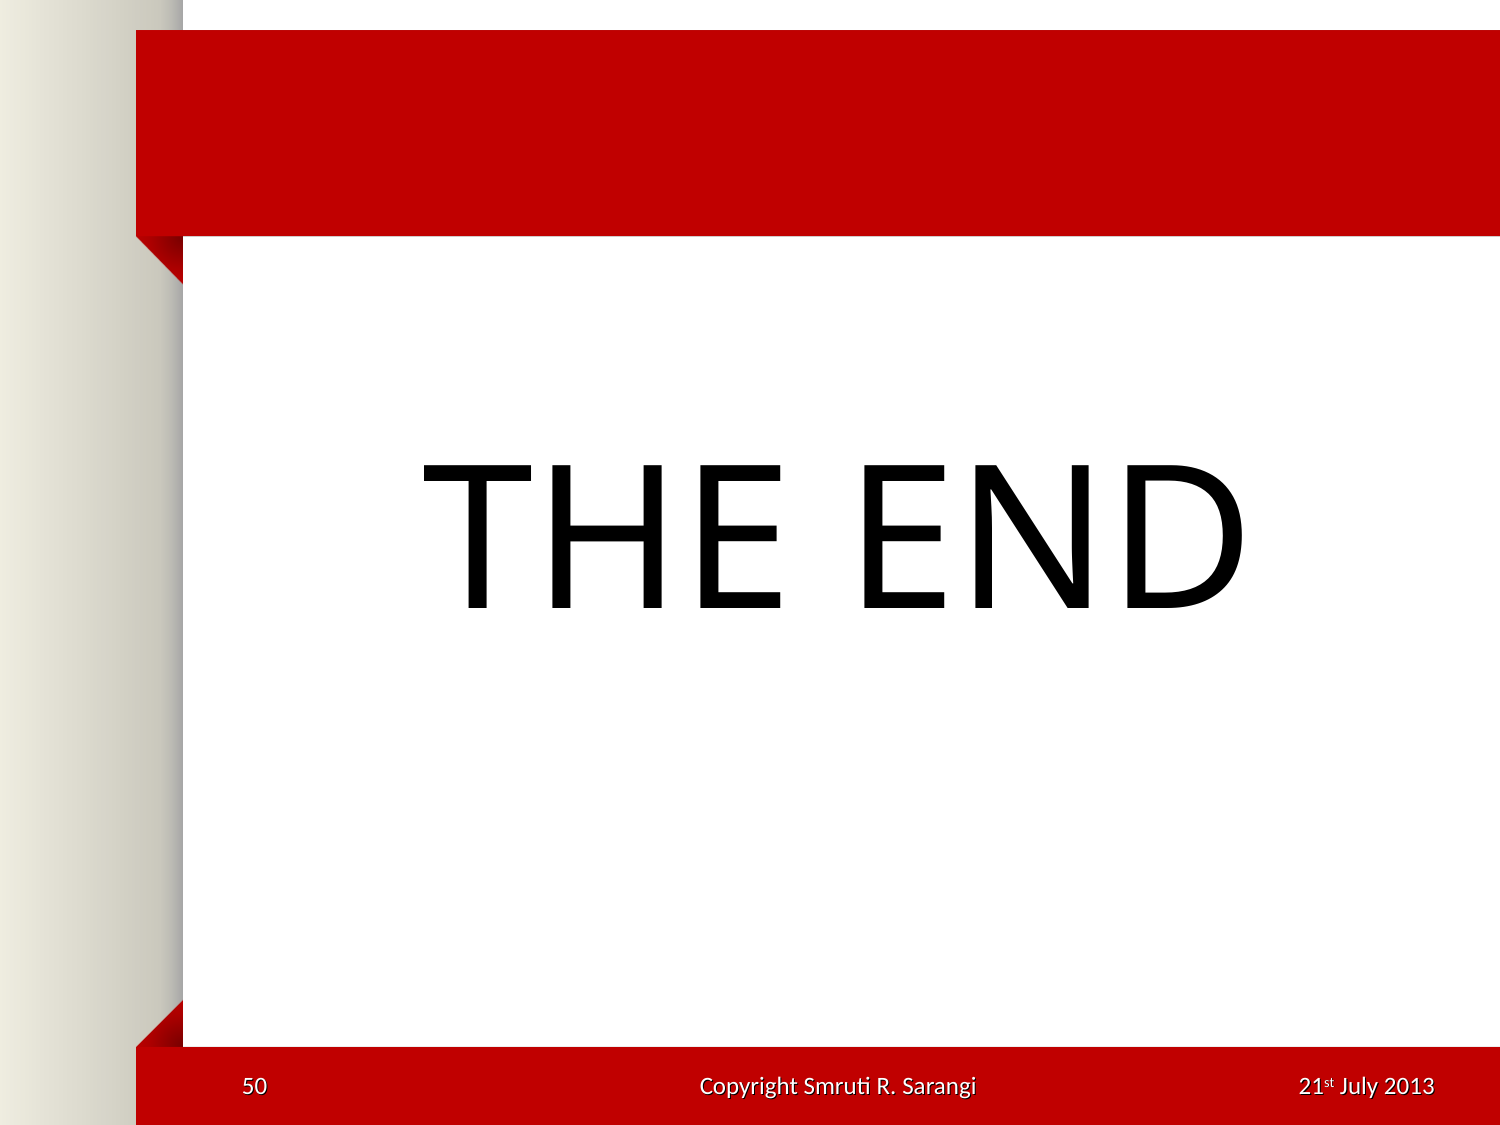

# THE END
50
Your date here